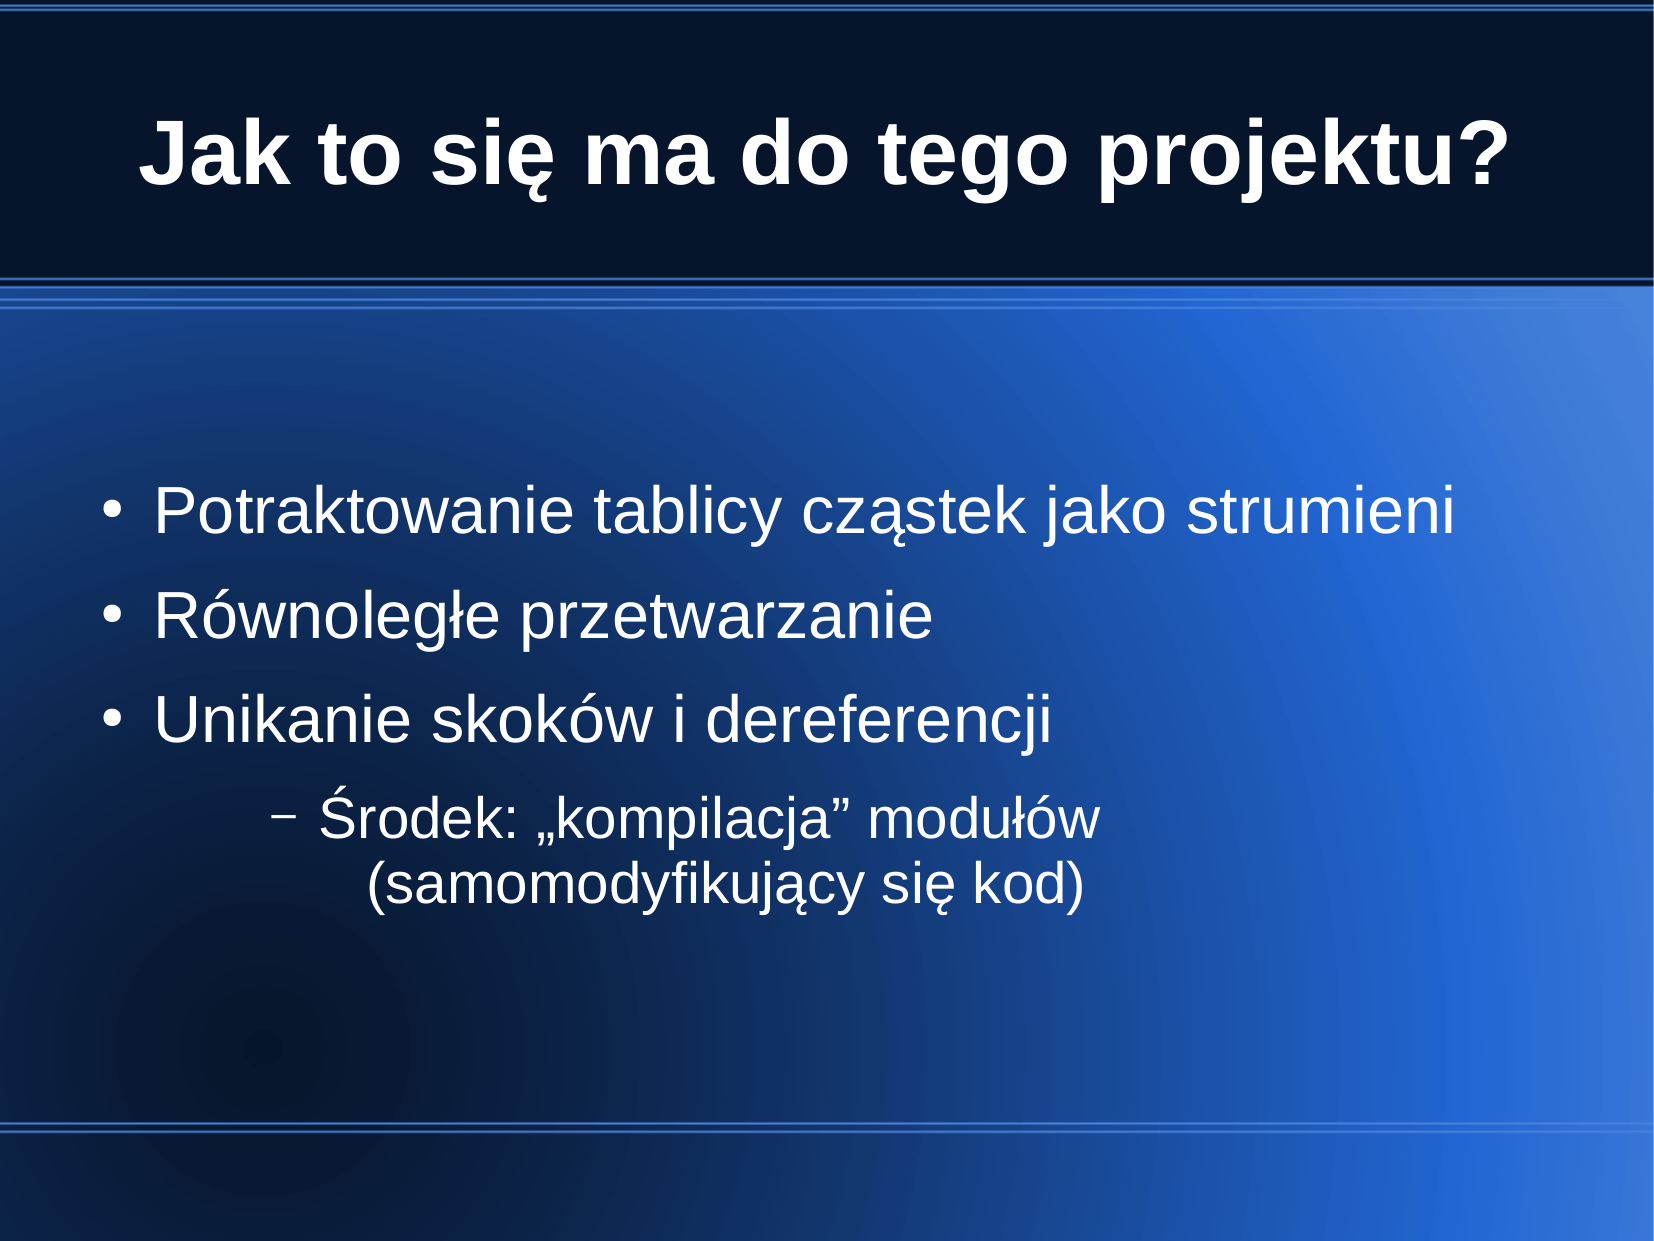

# Jak to się ma do tego projektu?
Potraktowanie tablicy cząstek jako strumieni
Równoległe przetwarzanie
Unikanie skoków i dereferencji
Środek: „kompilacja” modułów (samomodyfikujący się kod)